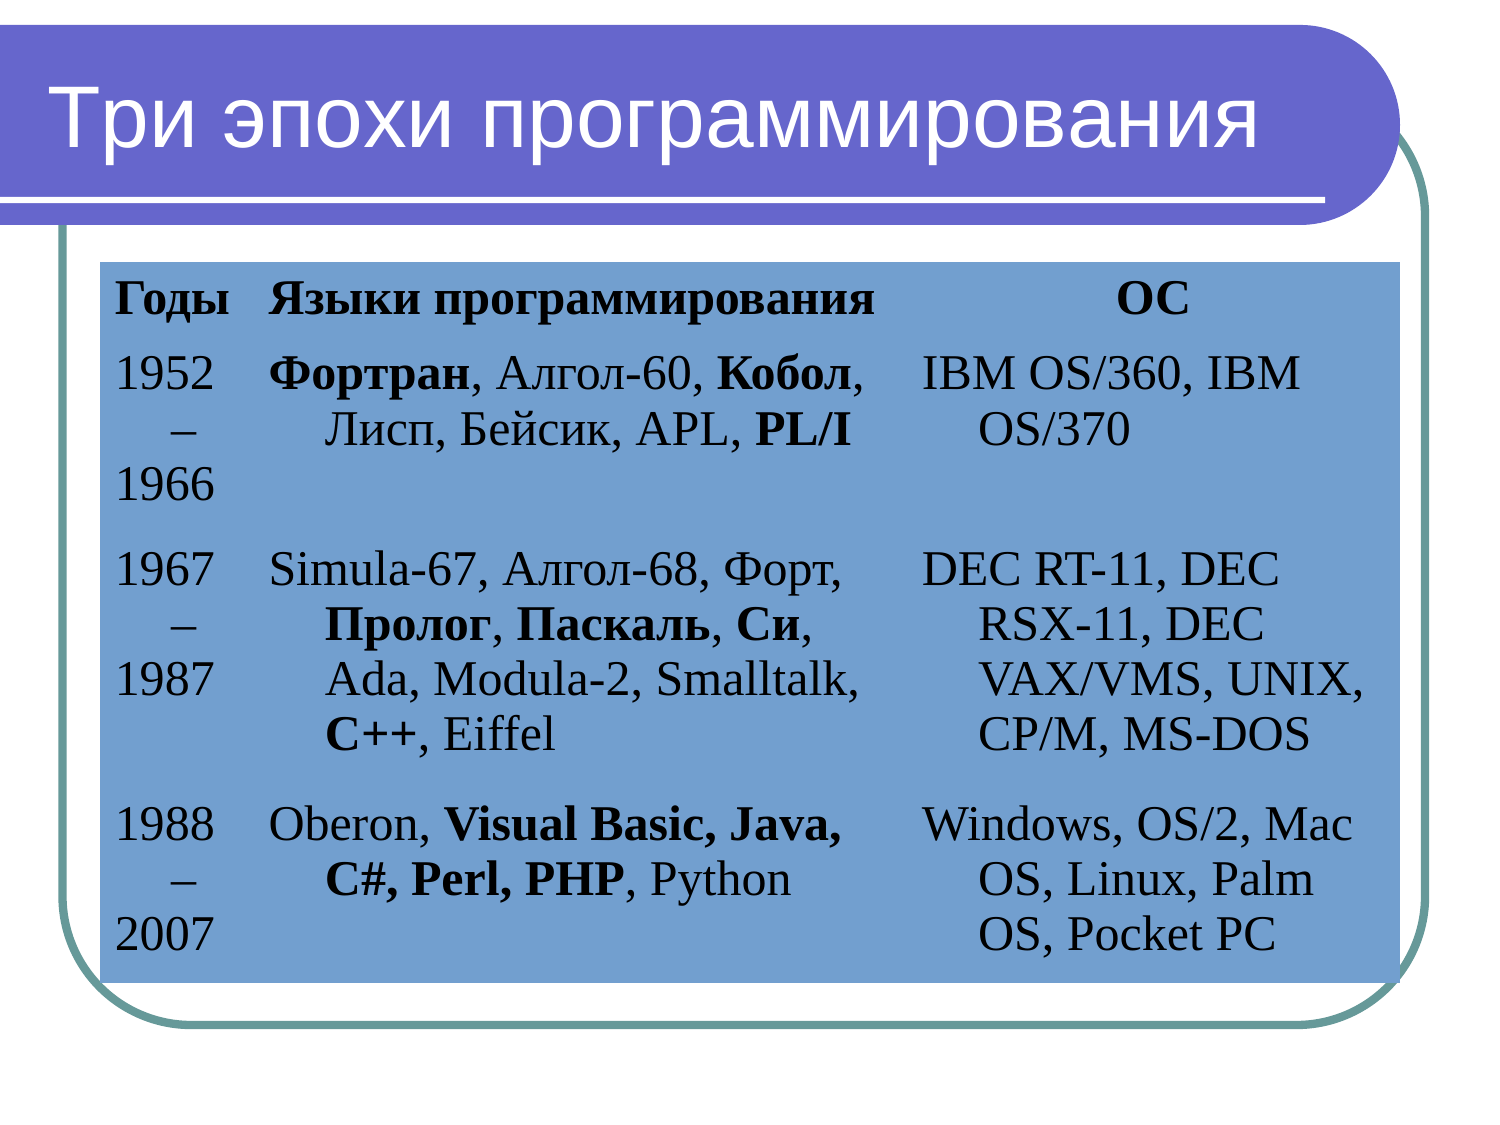

# Три эпохи программирования
| Годы | Языки программирования | ОС |
| --- | --- | --- |
| 1952 – 1966 | Фортран, Алгол-60, Кобол, Лисп, Бейсик, APL, PL/I | IBM OS/360, IBM OS/370 |
| 1967 – 1987 | Simula-67, Алгол-68, Форт, Пролог, Паскаль, Си, Ada, Modula-2, Smalltalk, C++, Eiffel | DEC RT-11, DEC RSX-11, DEC VAX/VMS, UNIX, CP/M, MS-DOS |
| 1988 – 2007 | Oberon, Visual Basic, Java, C#, Perl, PHP, Python | Windows, OS/2, Mac OS, Linux, Palm OS, Pocket PC |